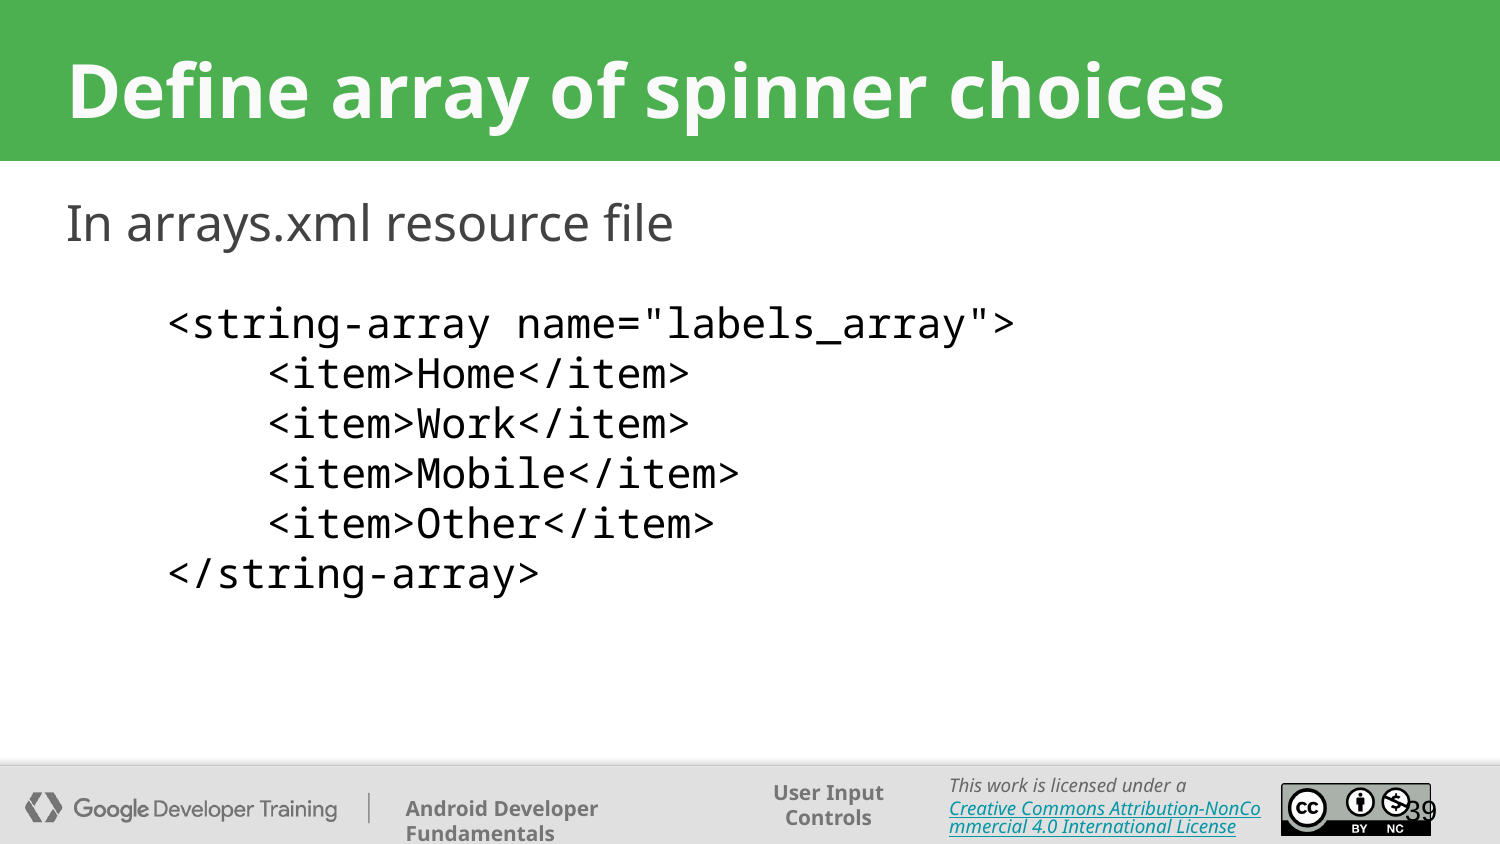

# Define array of spinner choices
In arrays.xml resource file
 <string-array name="labels_array">
 <item>Home</item>
 <item>Work</item>
 <item>Mobile</item>
 <item>Other</item>
 </string-array>